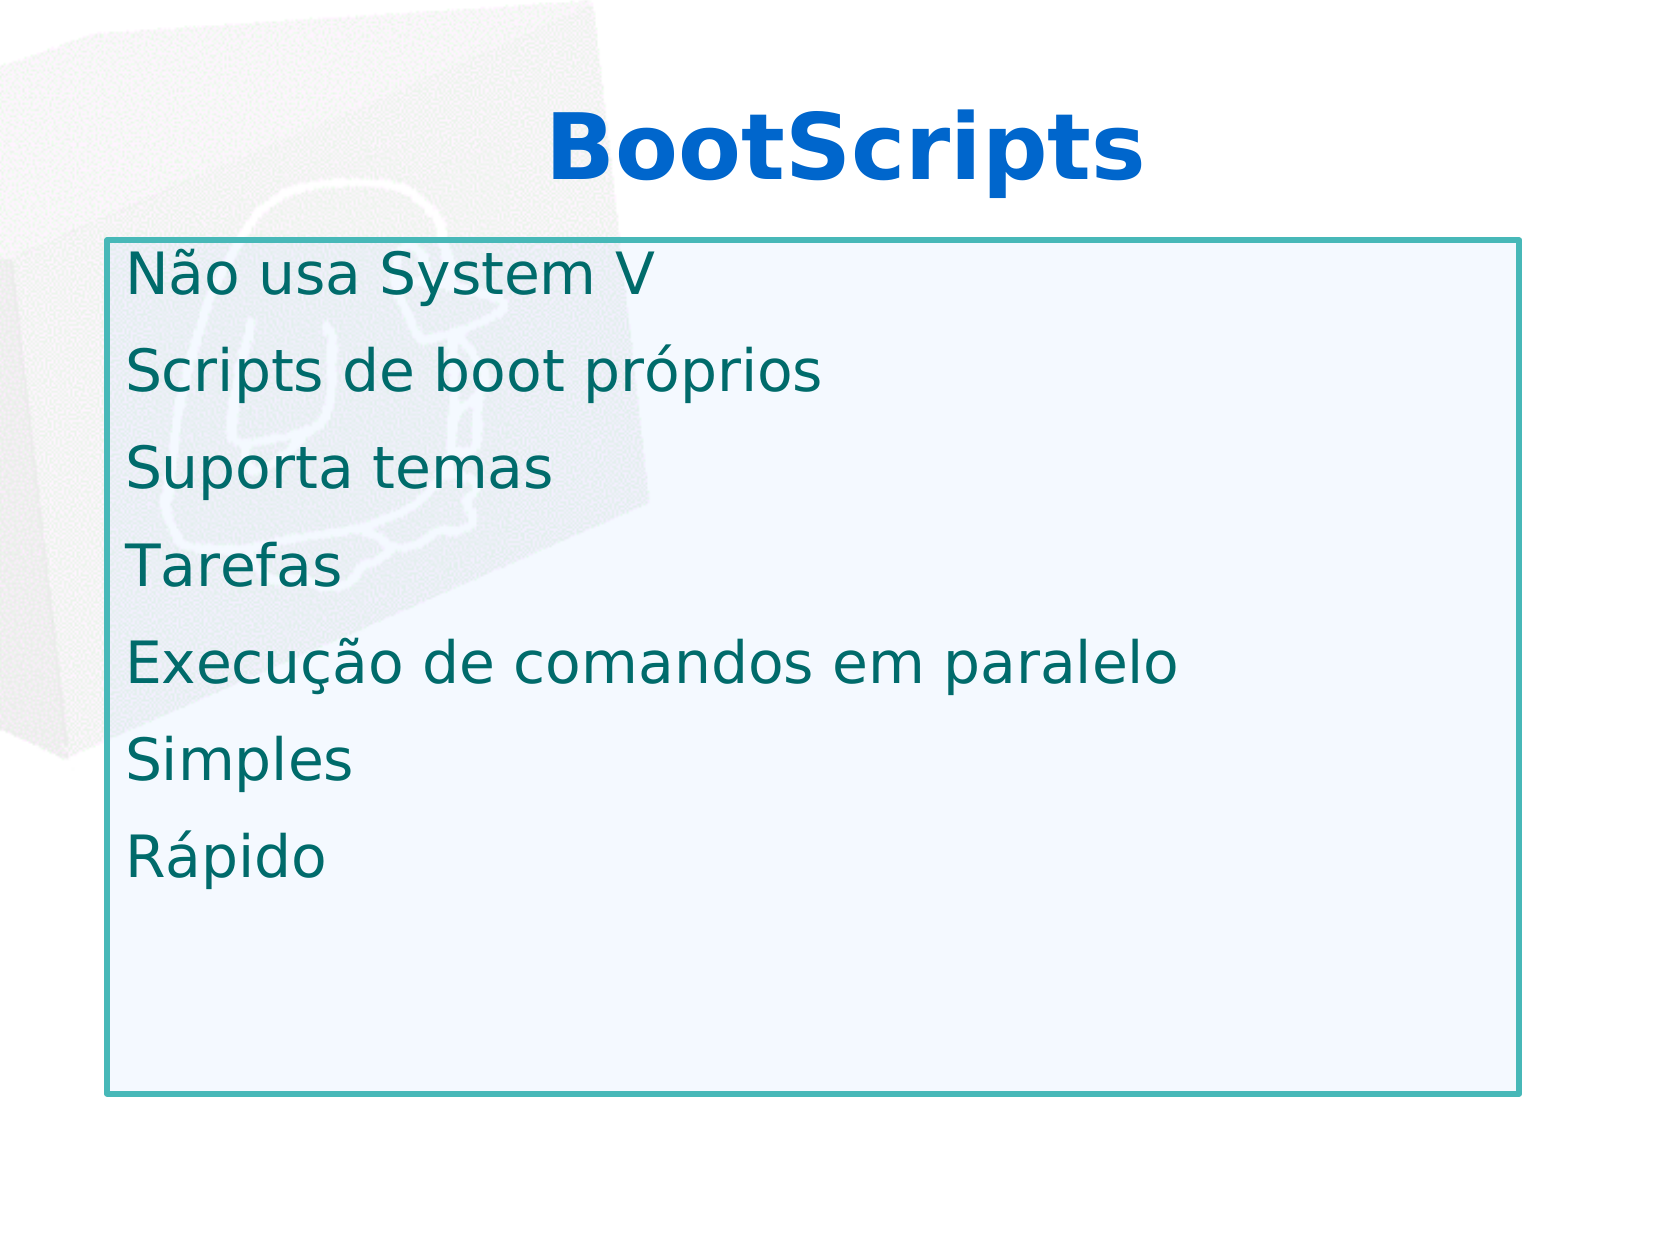

# BootScripts
Não usa System V
Scripts de boot próprios
Suporta temas
Tarefas
Execução de comandos em paralelo
Simples
Rápido